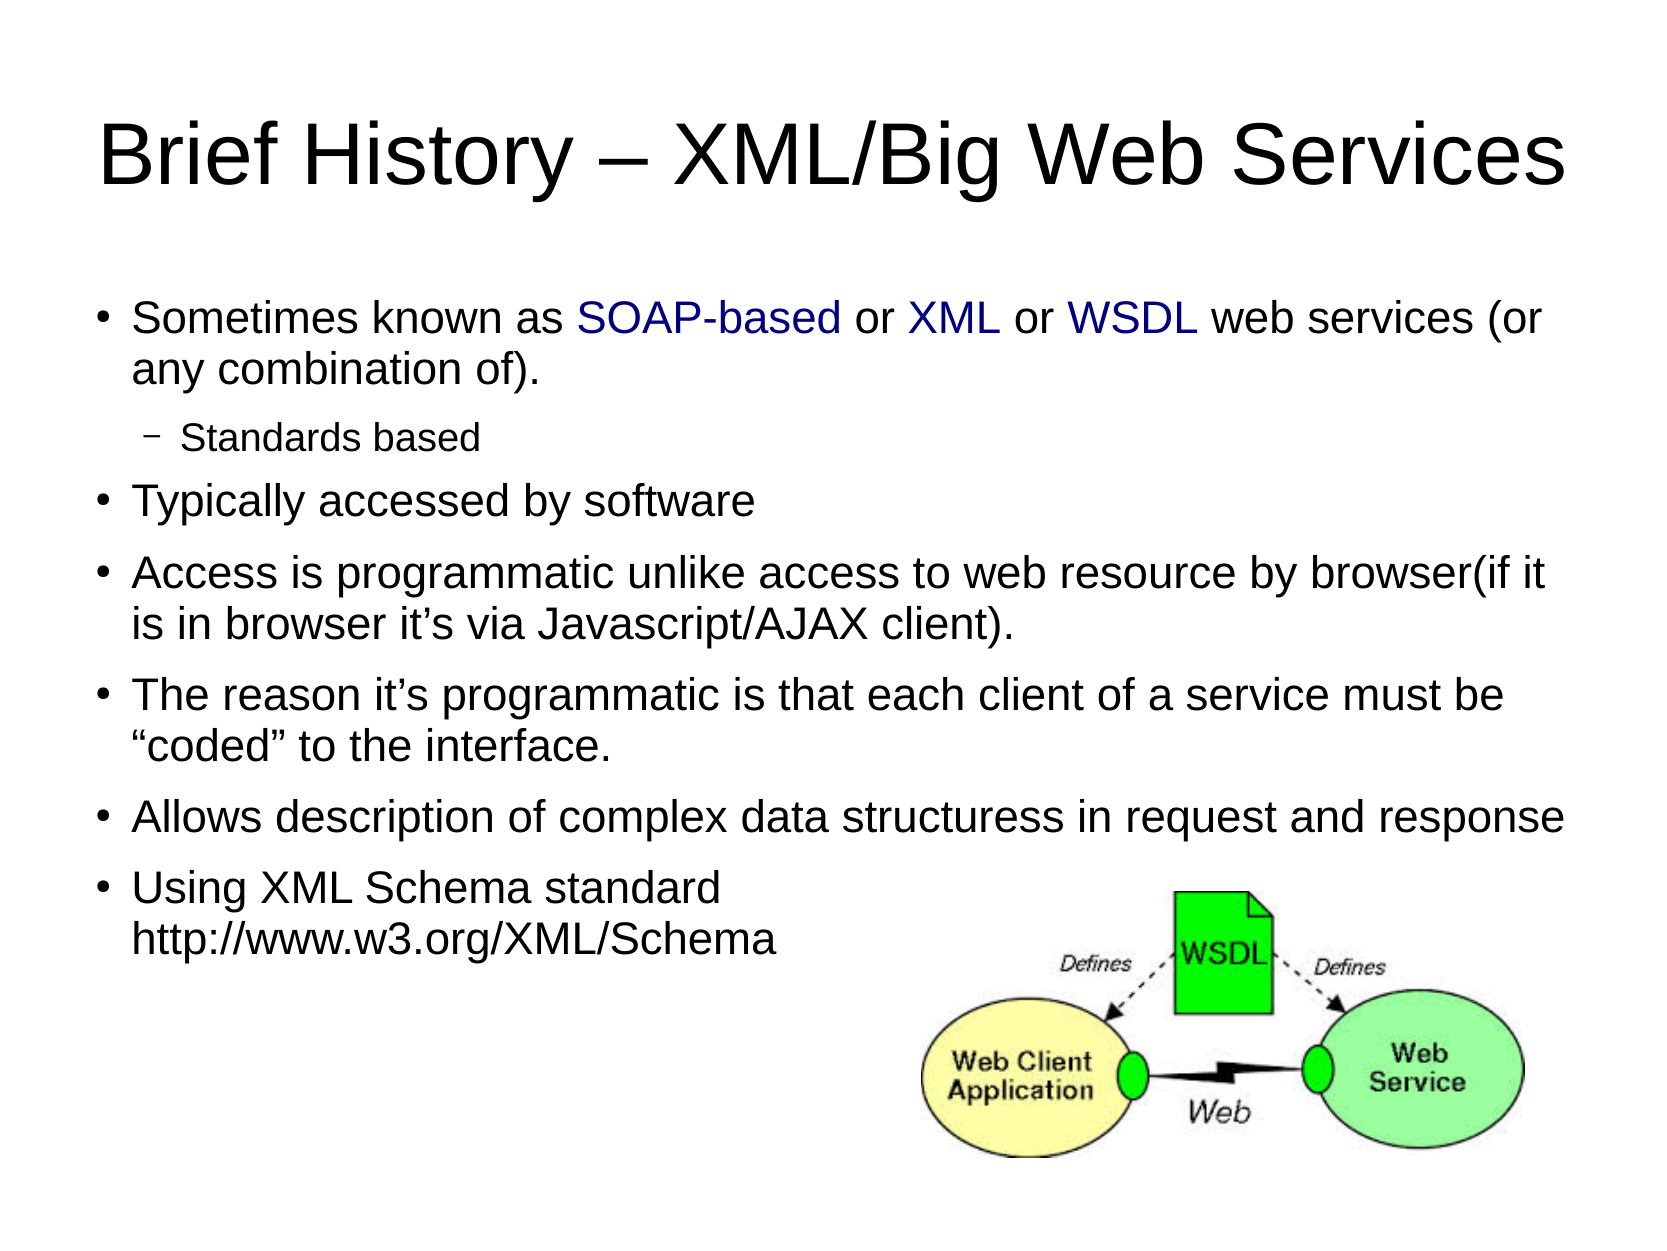

# Brief History – XML/Big Web Services
Sometimes known as SOAP-based or XML or WSDL web services (or any combination of).
Standards based
Typically accessed by software
Access is programmatic unlike access to web resource by browser(if it is in browser it’s via Javascript/AJAX client).
The reason it’s programmatic is that each client of a service must be “coded” to the interface.
Allows description of complex data structuress in request and response
Using XML Schema standard
http://www.w3.org/XML/Schema